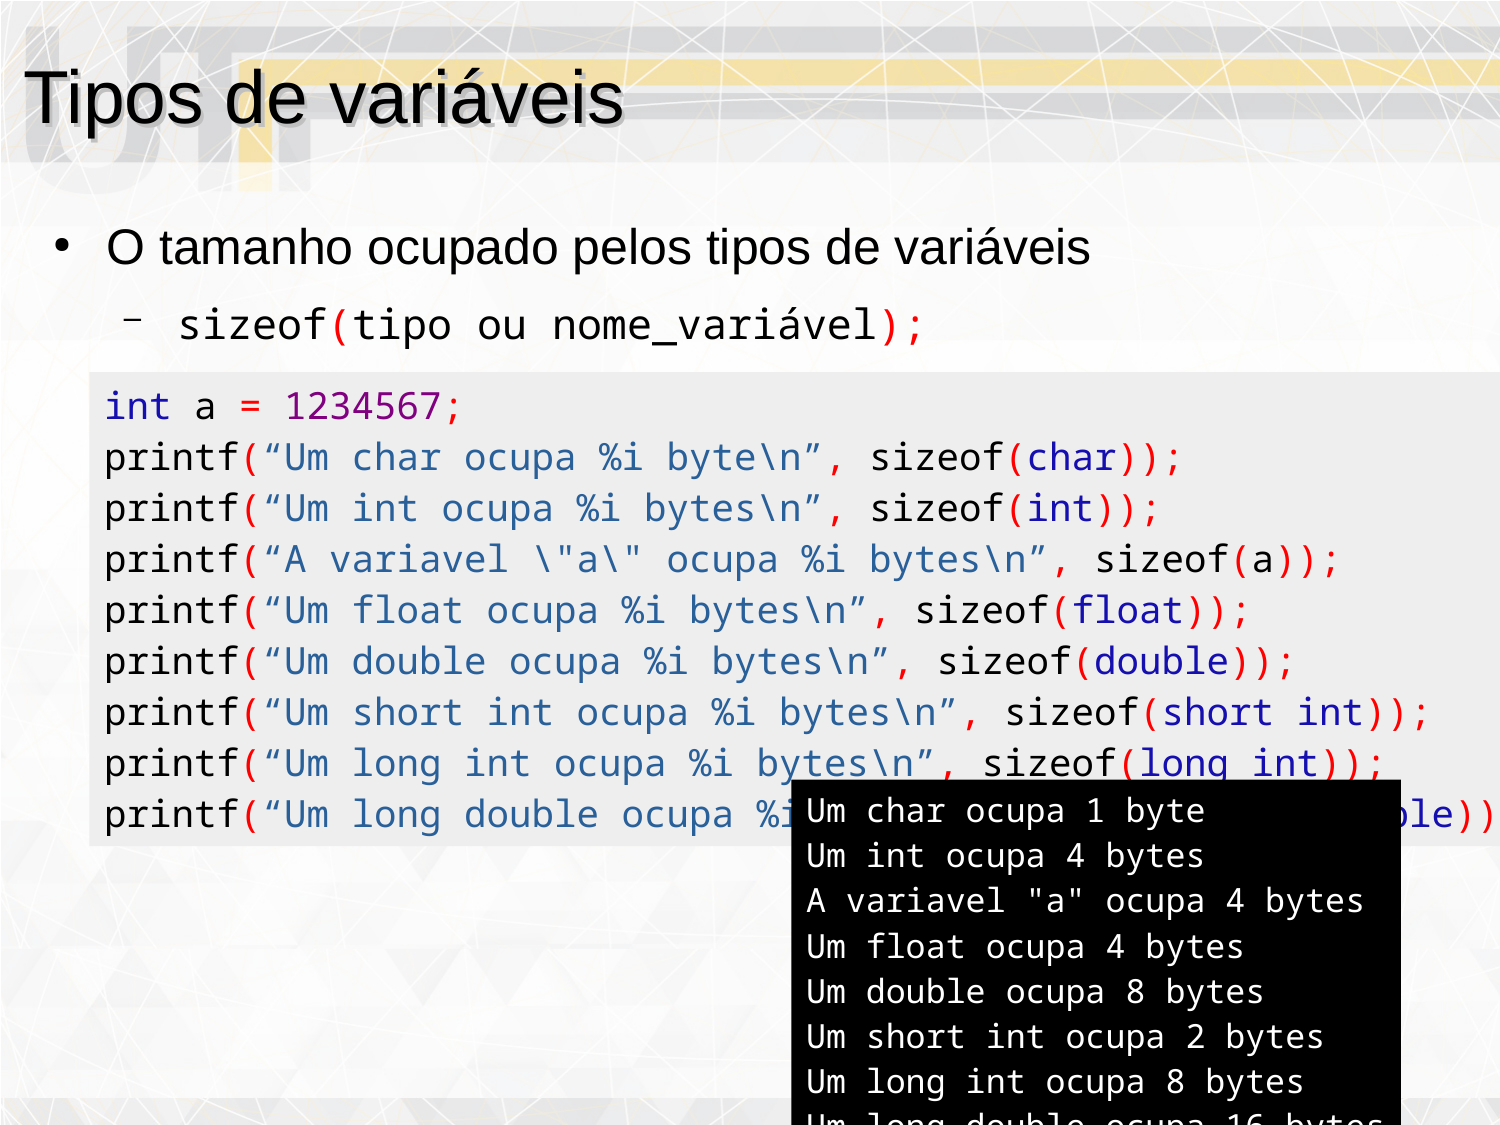

# Tipos de variáveis
O tamanho ocupado pelos tipos de variáveis
sizeof(tipo ou nome_variável);
int a = 1234567;
printf(“Um char ocupa %i byte\n”, sizeof(char));
printf(“Um int ocupa %i bytes\n”, sizeof(int));
printf(“A variavel \"a\" ocupa %i bytes\n”, sizeof(a));
printf(“Um float ocupa %i bytes\n”, sizeof(float));
printf(“Um double ocupa %i bytes\n”, sizeof(double));
printf(“Um short int ocupa %i bytes\n”, sizeof(short int));
printf(“Um long int ocupa %i bytes\n”, sizeof(long int));
printf(“Um long double ocupa %i bytes\n”, sizeof(long double));
Um char ocupa 1 byte
Um int ocupa 4 bytes
A variavel "a" ocupa 4 bytes
Um float ocupa 4 bytes
Um double ocupa 8 bytes
Um short int ocupa 2 bytes
Um long int ocupa 8 bytes
Um long double ocupa 16 bytes